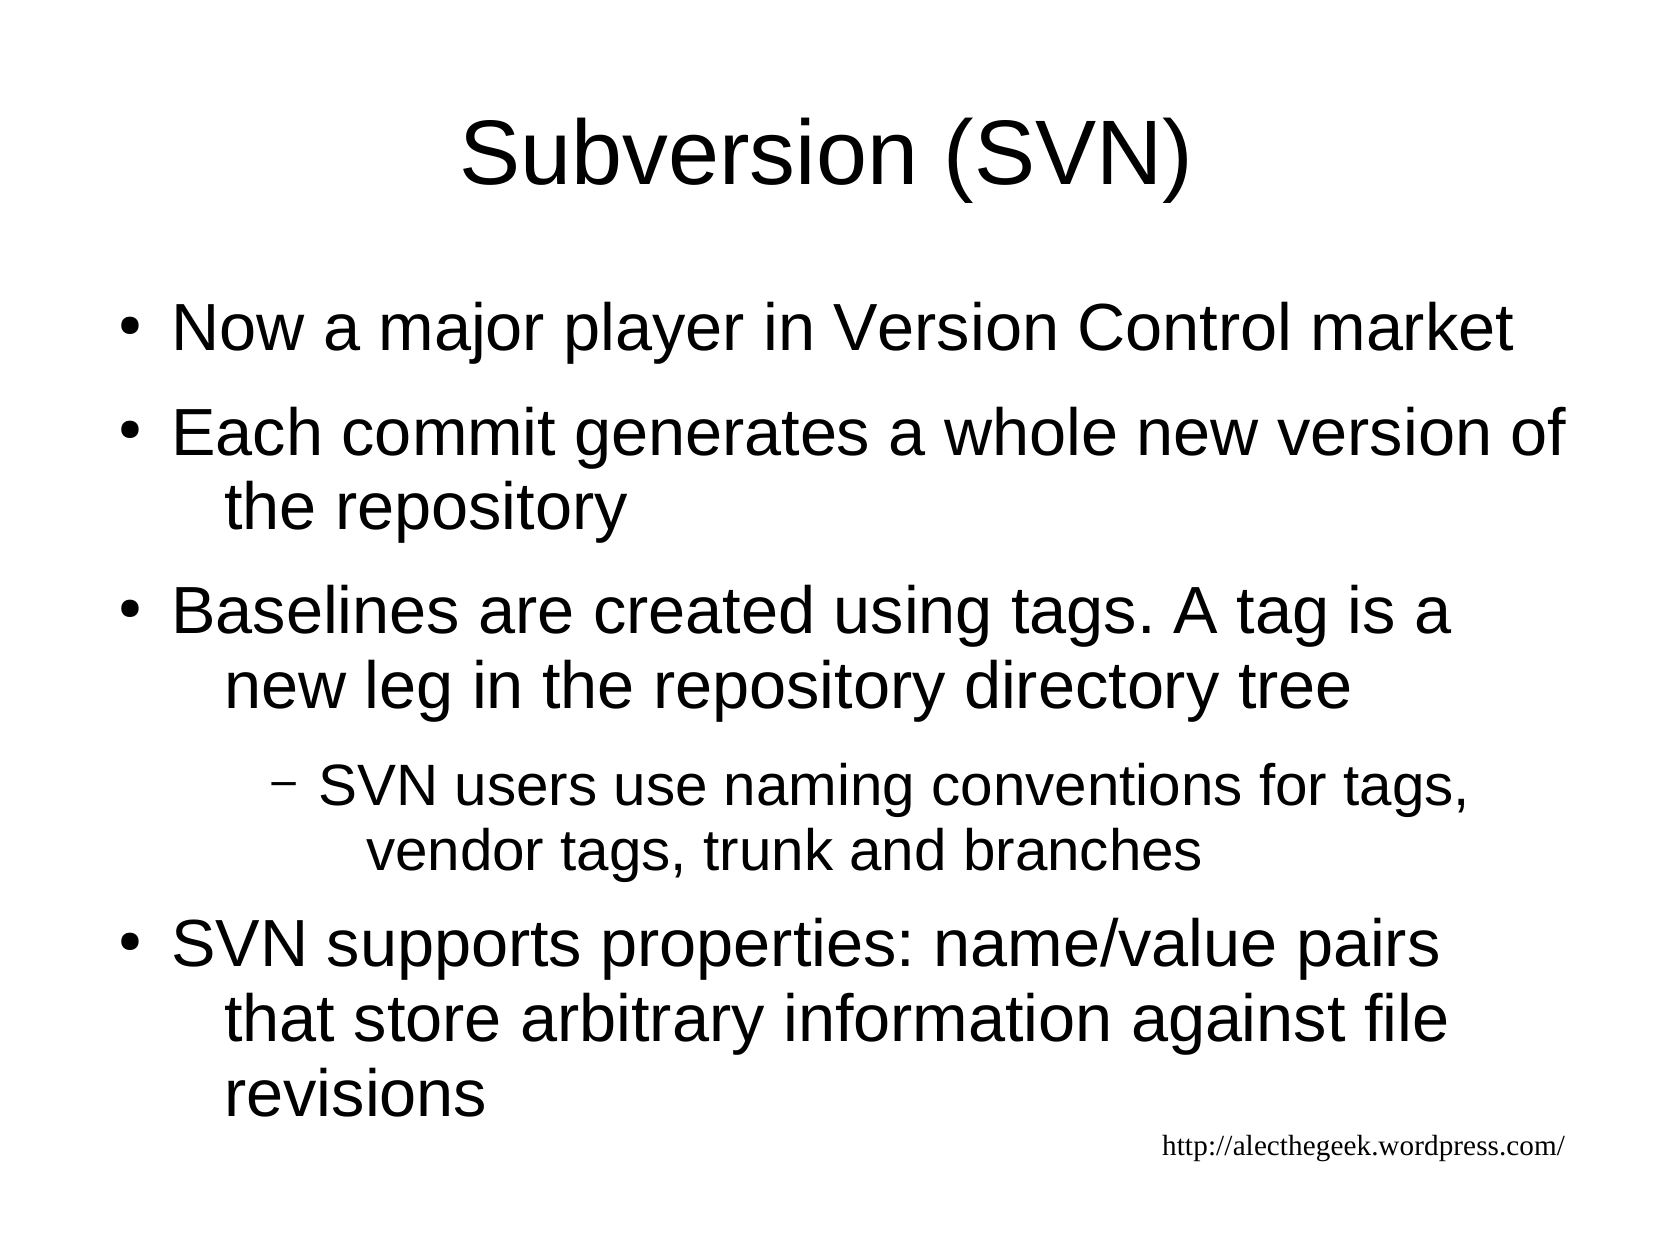

# Subversion (SVN)
Now a major player in Version Control market
Each commit generates a whole new version of the repository
Baselines are created using tags. A tag is a new leg in the repository directory tree
SVN users use naming conventions for tags, vendor tags, trunk and branches
SVN supports properties: name/value pairs that store arbitrary information against file revisions
http://alecthegeek.wordpress.com/